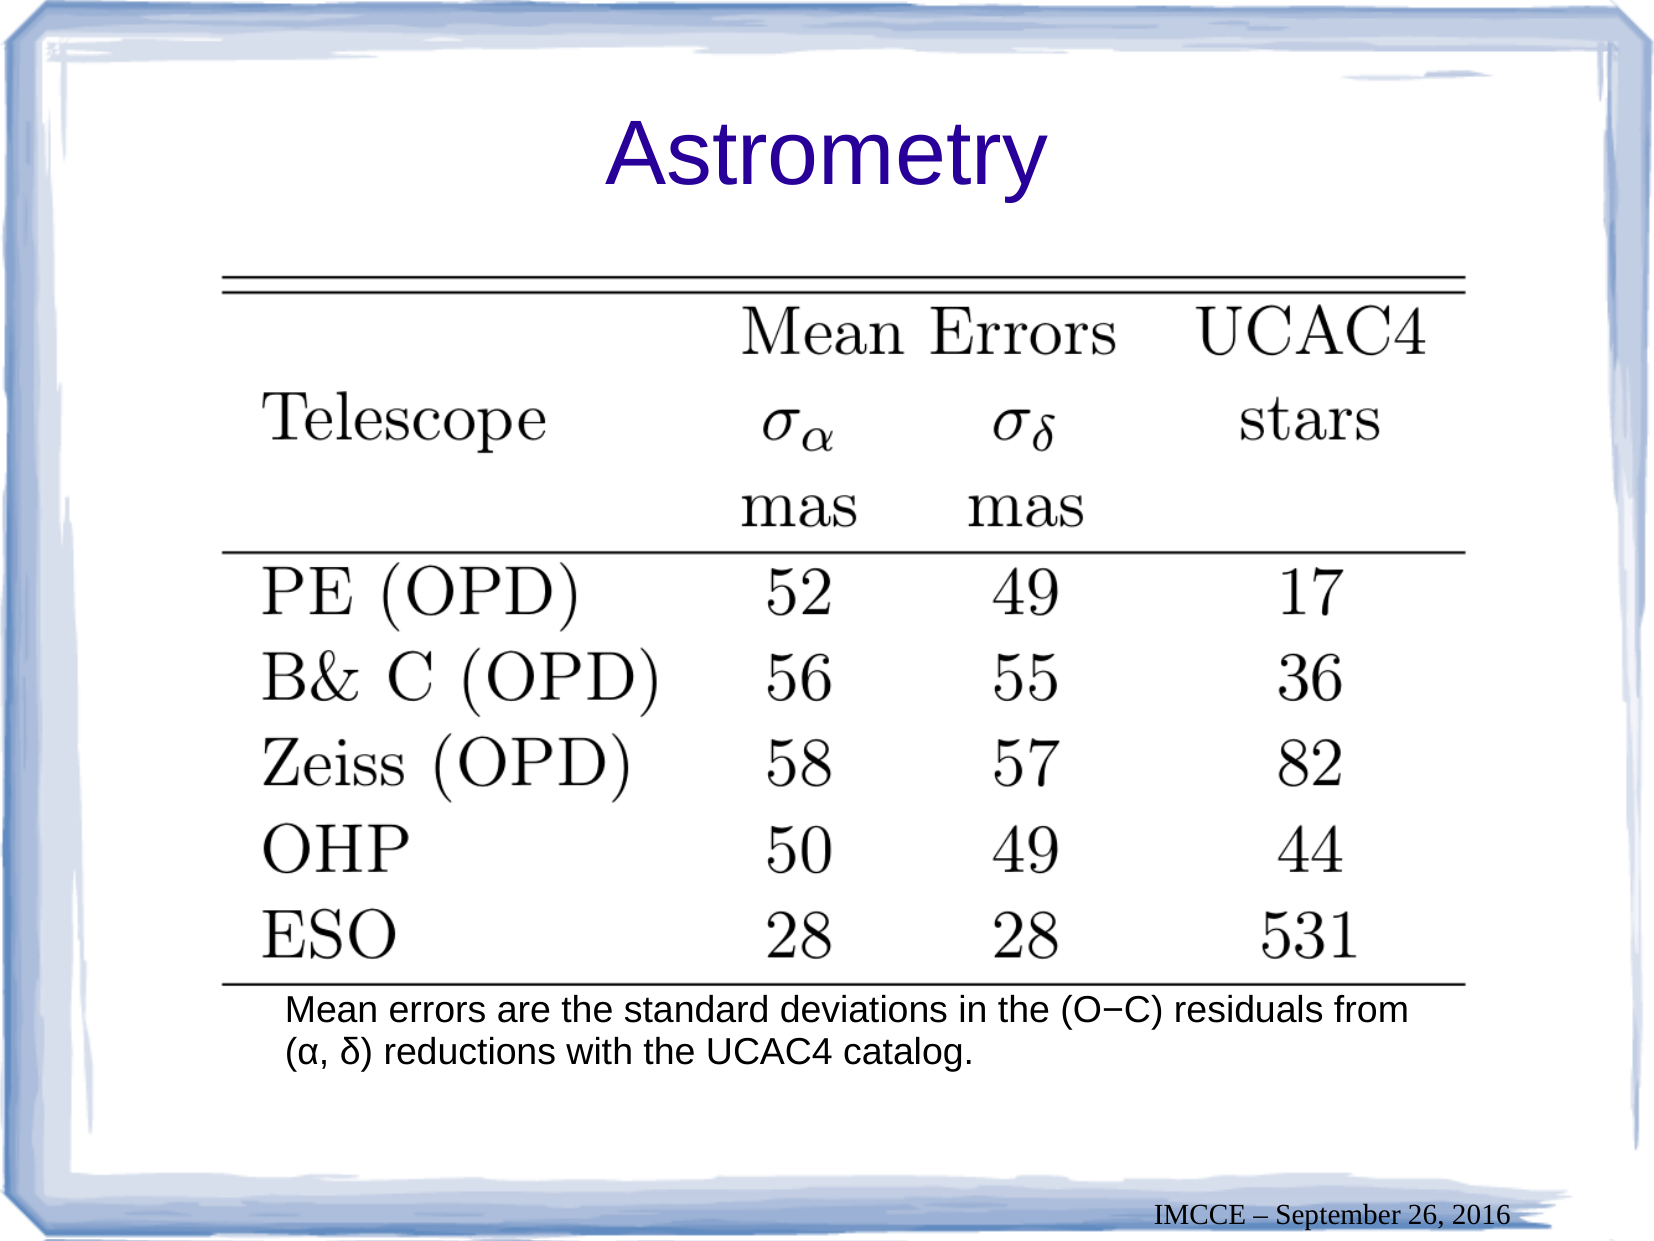

# Astrometry
Mean errors are the standard deviations in the (O−C) residuals from (α, δ) reductions with the UCAC4 catalog.